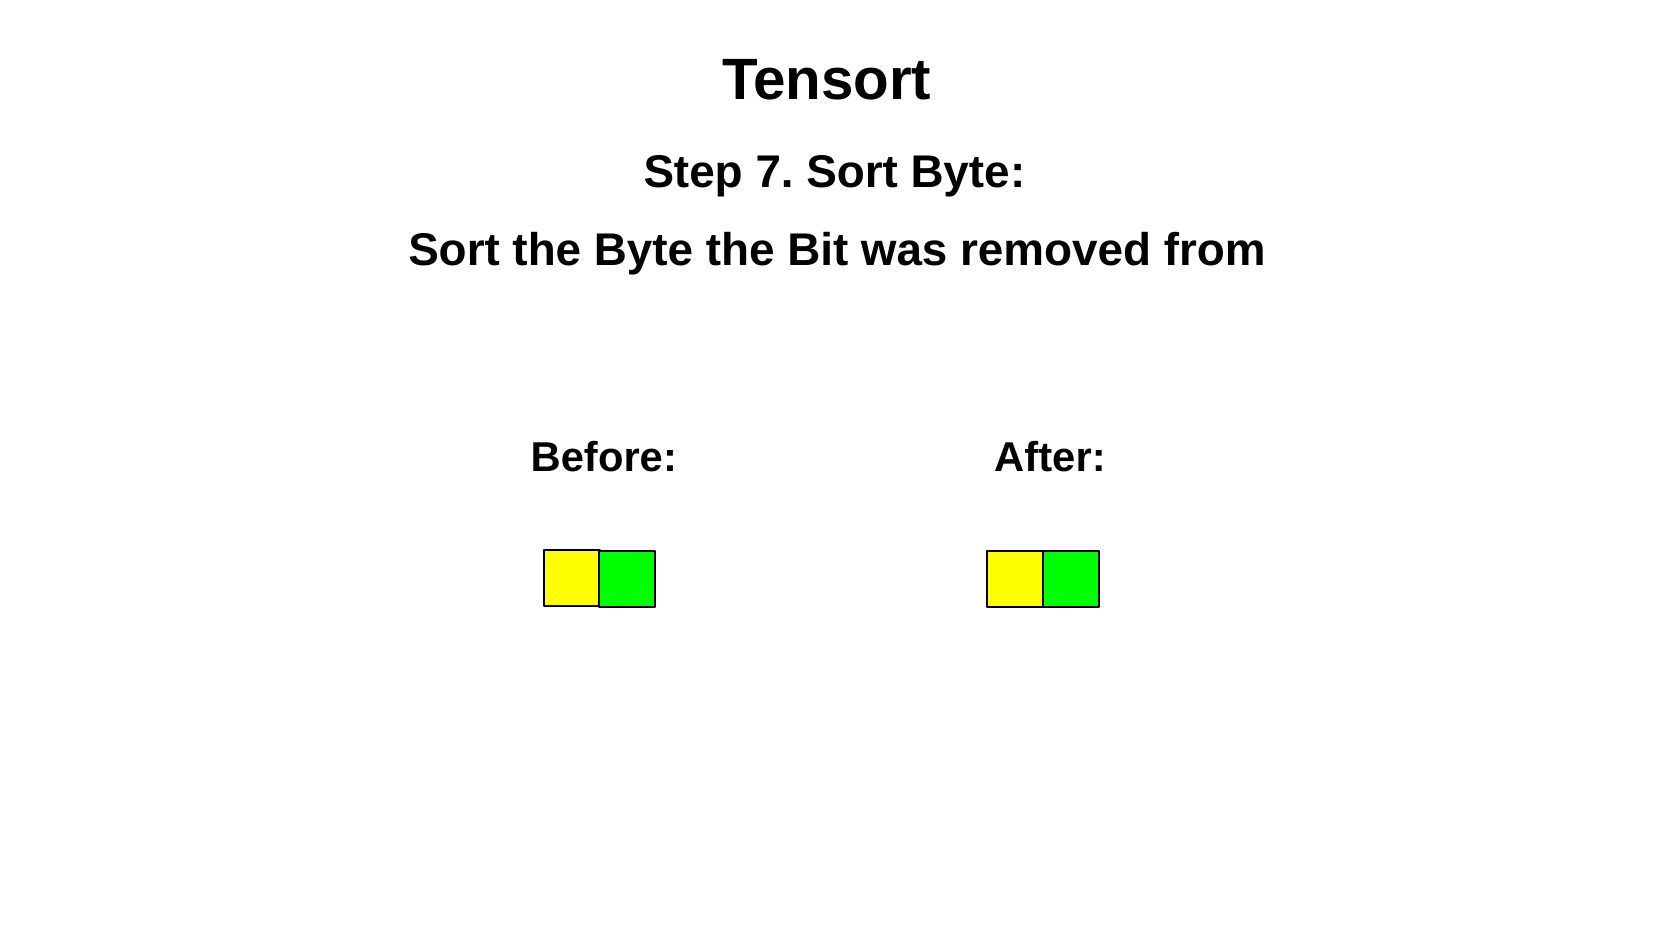

# Tensort
Step 7. Sort Byte:
Sort the Byte the Bit was removed from
Before:
After: